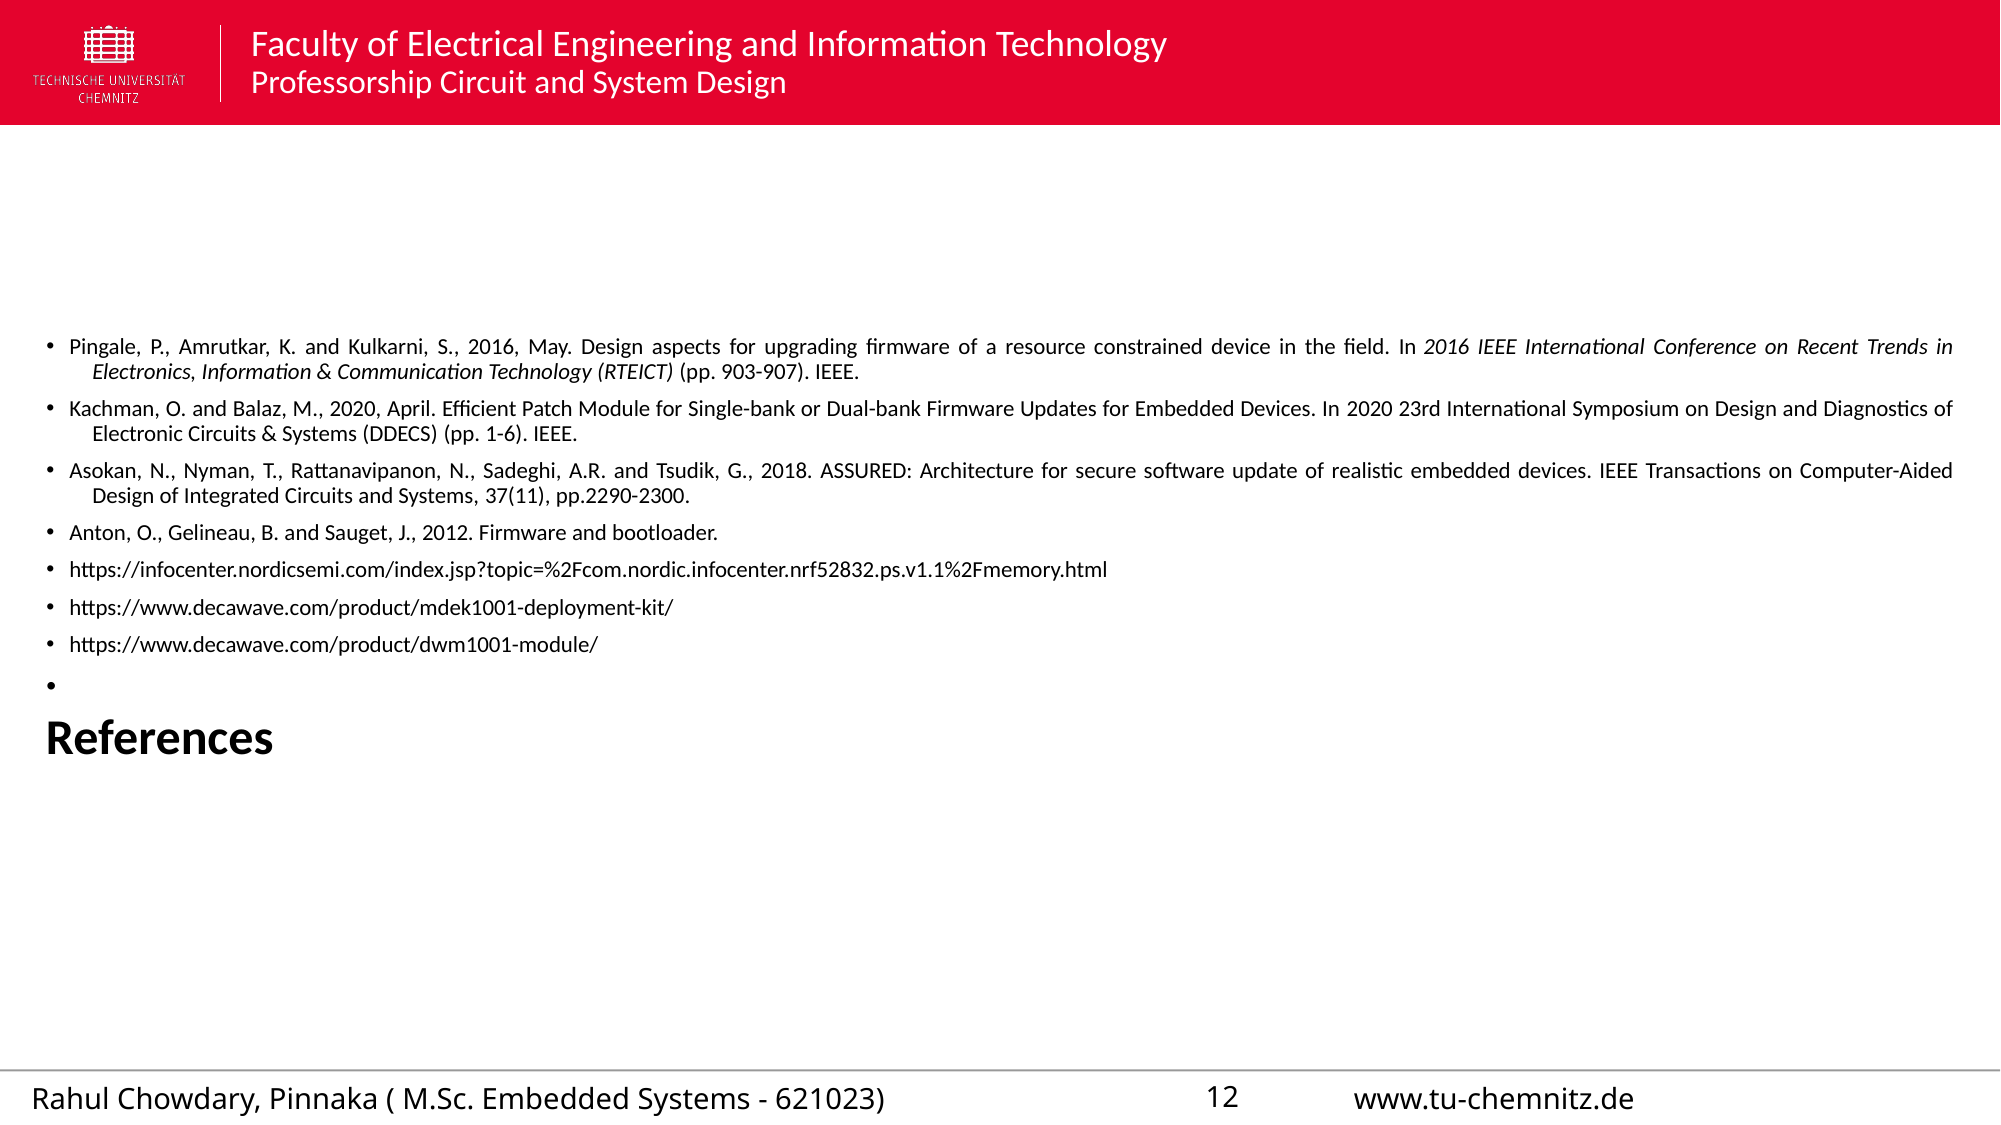

# Pingale, P., Amrutkar, K. and Kulkarni, S., 2016, May. Design aspects for upgrading firmware of a resource constrained device in the field. In 2016 IEEE International Conference on Recent Trends in Electronics, Information & Communication Technology (RTEICT) (pp. 903-907). IEEE.
Kachman, O. and Balaz, M., 2020, April. Efficient Patch Module for Single-bank or Dual-bank Firmware Updates for Embedded Devices. In 2020 23rd International Symposium on Design and Diagnostics of Electronic Circuits & Systems (DDECS) (pp. 1-6). IEEE.
Asokan, N., Nyman, T., Rattanavipanon, N., Sadeghi, A.R. and Tsudik, G., 2018. ASSURED: Architecture for secure software update of realistic embedded devices. IEEE Transactions on Computer-Aided Design of Integrated Circuits and Systems, 37(11), pp.2290-2300.
Anton, O., Gelineau, B. and Sauget, J., 2012. Firmware and bootloader.
https://infocenter.nordicsemi.com/index.jsp?topic=%2Fcom.nordic.infocenter.nrf52832.ps.v1.1%2Fmemory.html
https://www.decawave.com/product/mdek1001-deployment-kit/
https://www.decawave.com/product/dwm1001-module/
 References